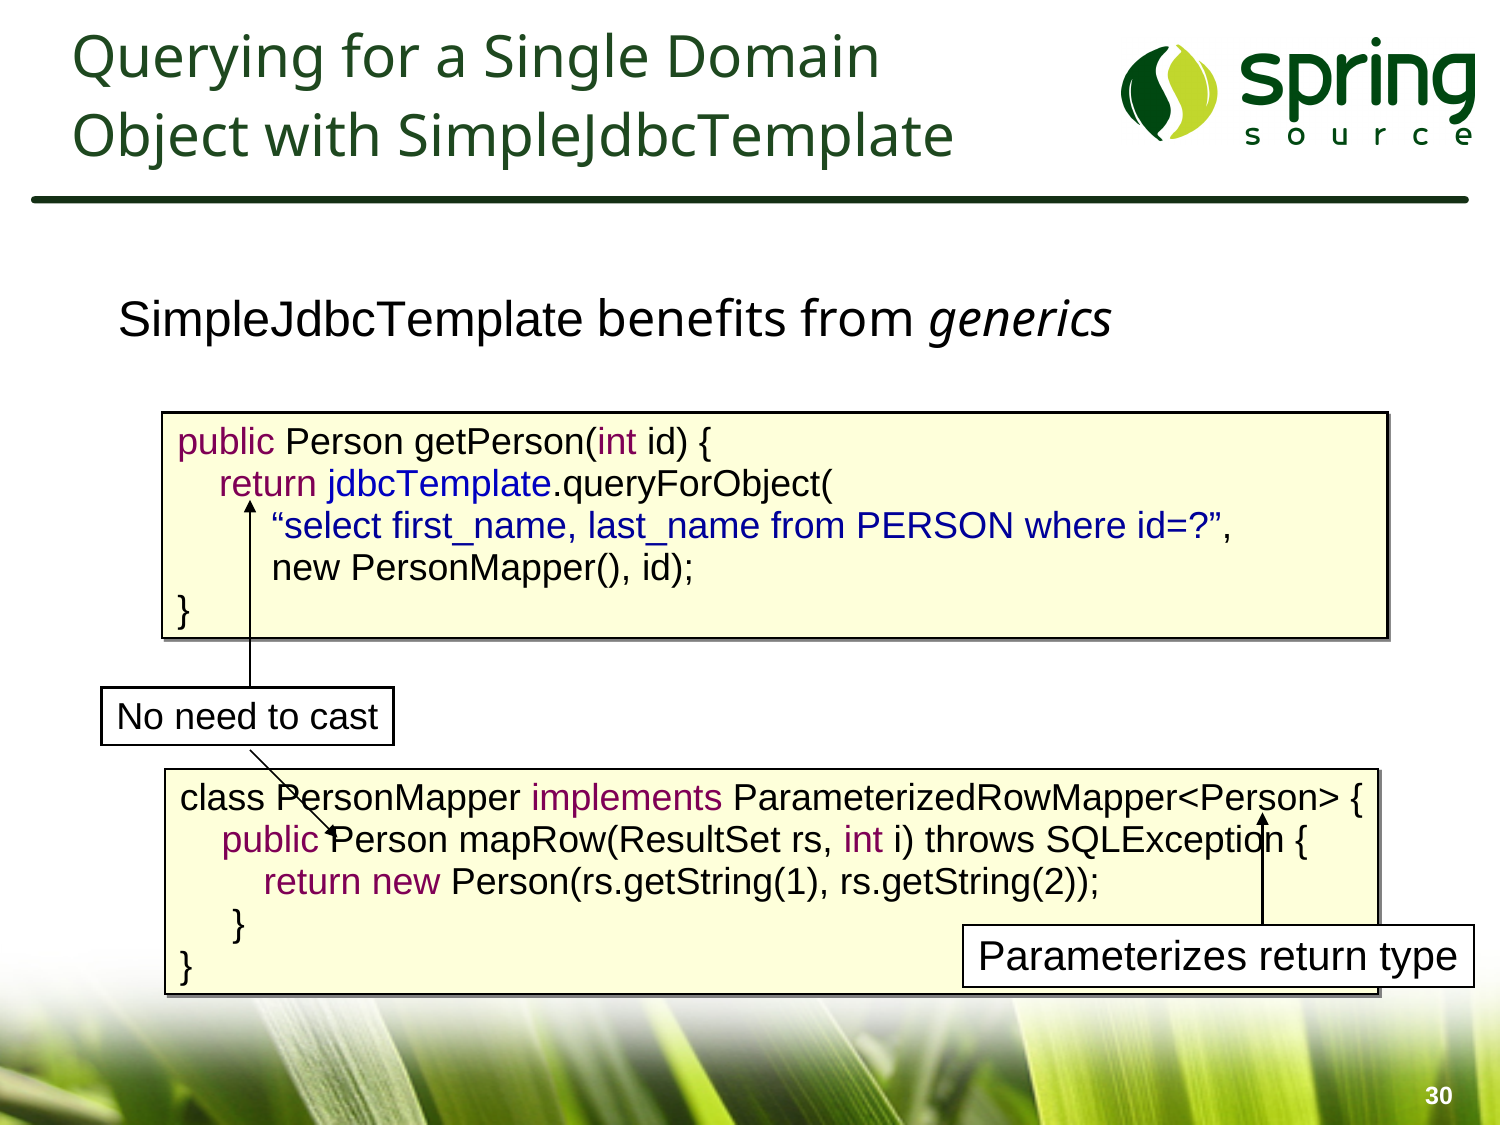

# Querying for a Single Domain Object with SimpleJdbcTemplate
SimpleJdbcTemplate benefits from generics
public Person getPerson(int id) {
 return jdbcTemplate.queryForObject(
 “select first_name, last_name from PERSON where id=?”,
 new PersonMapper(), id);
}
No need to cast
class PersonMapper implements ParameterizedRowMapper<Person> {
 public Person mapRow(ResultSet rs, int i) throws SQLException {
 return new Person(rs.getString(1), rs.getString(2));
 }
}
Parameterizes return type